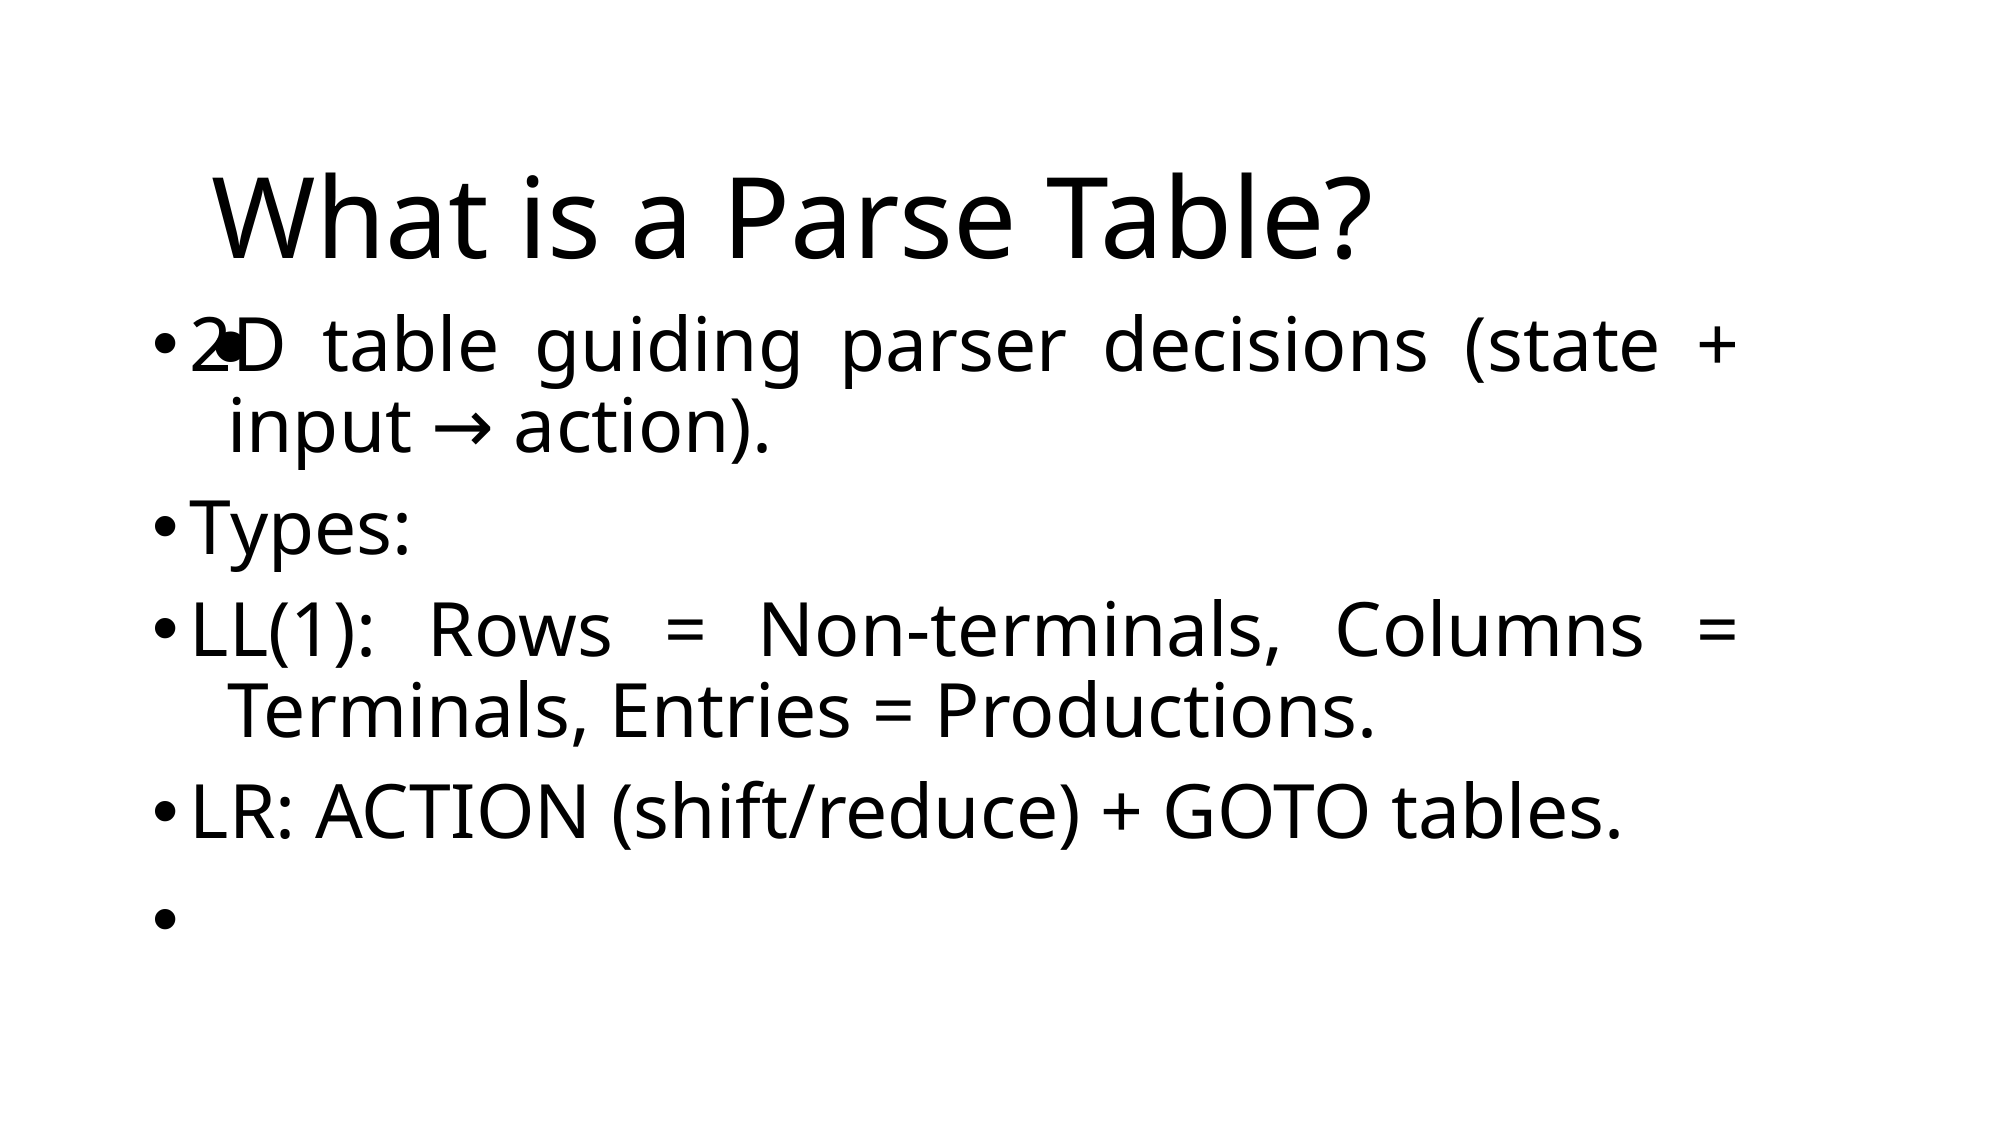

# What is a Parse Table?
2D table guiding parser decisions (state + input → action).
Types:
LL(1): Rows = Non-terminals, Columns = Terminals, Entries = Productions.
LR: ACTION (shift/reduce) + GOTO tables.